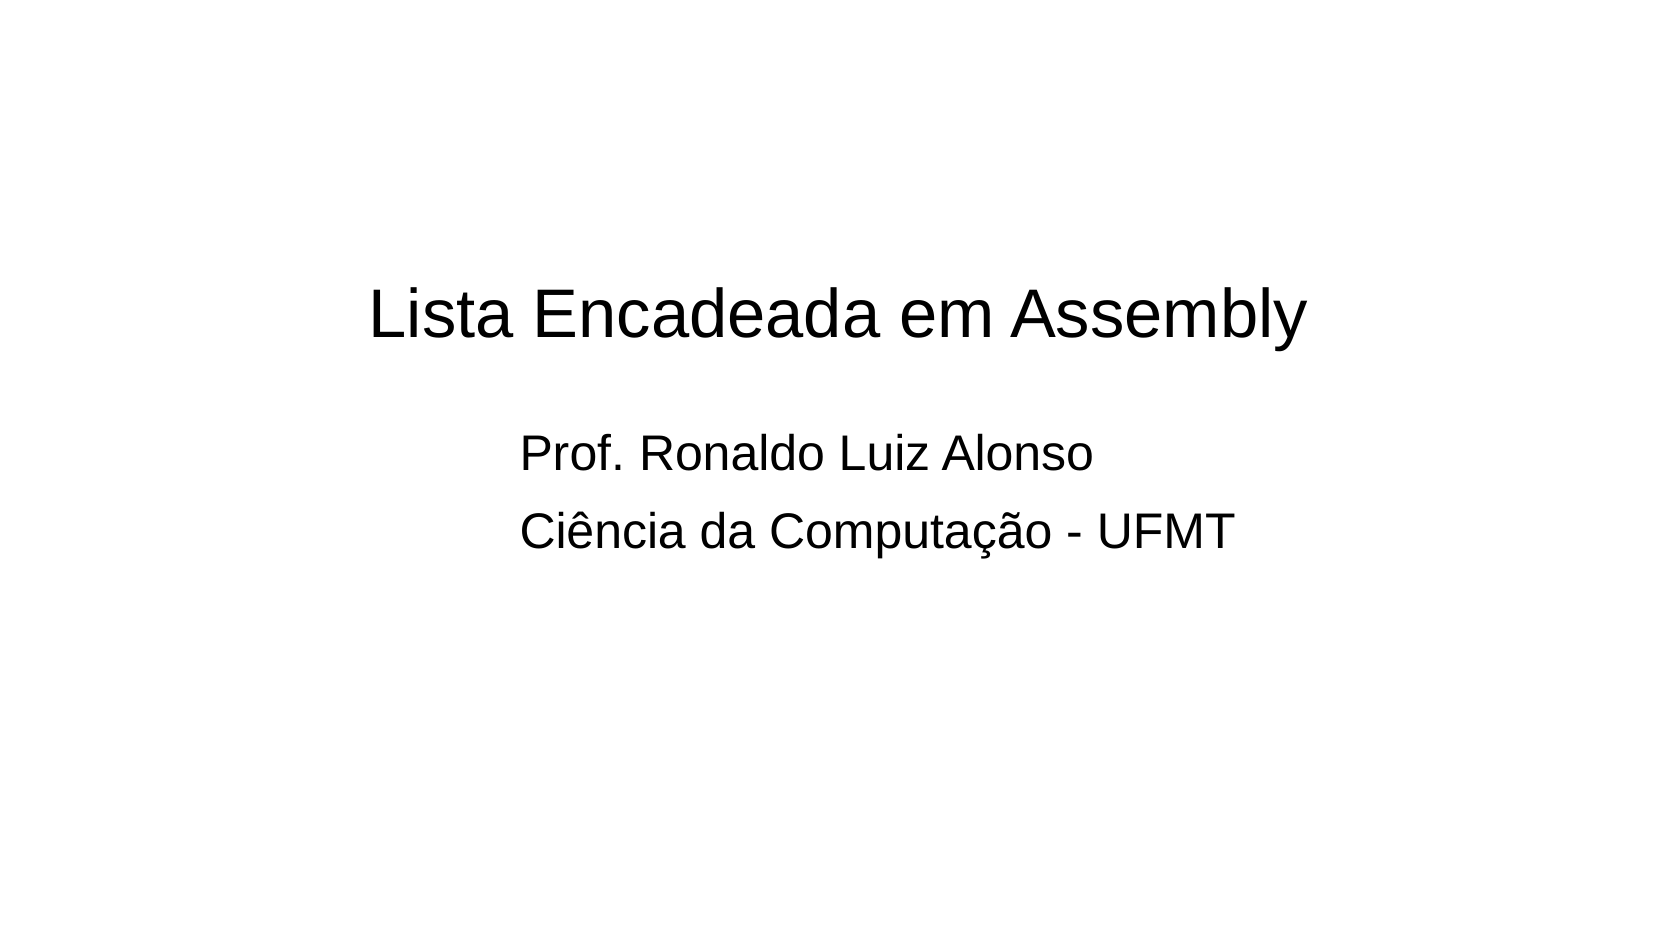

# Lista Encadeada em Assembly
Prof. Ronaldo Luiz Alonso
Ciência da Computação - UFMT